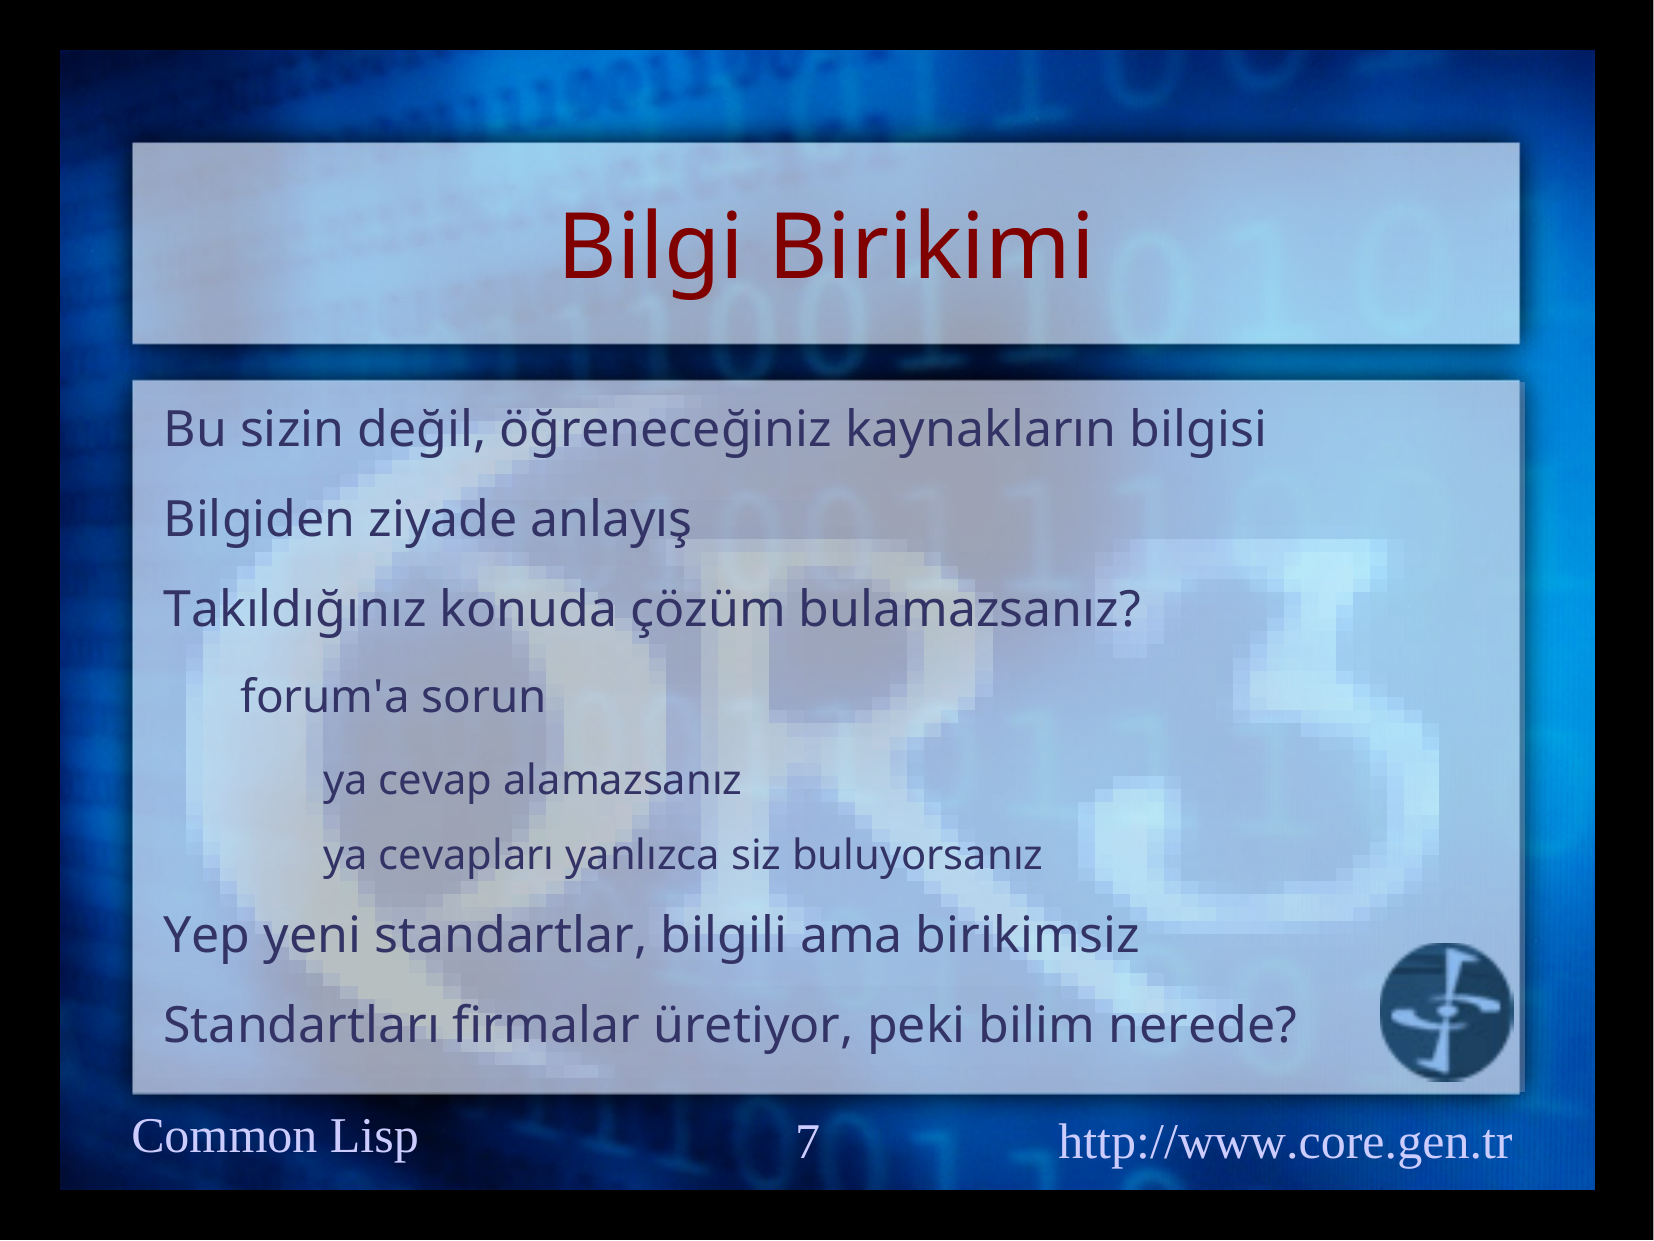

# Bilgi Birikimi
Bu sizin değil, öğreneceğiniz kaynakların bilgisi
Bilgiden ziyade anlayış
Takıldığınız konuda çözüm bulamazsanız?
forum'a sorun
ya cevap alamazsanız
ya cevapları yanlızca siz buluyorsanız
Yep yeni standartlar, bilgili ama birikimsiz
Standartları firmalar üretiyor, peki bilim nerede?